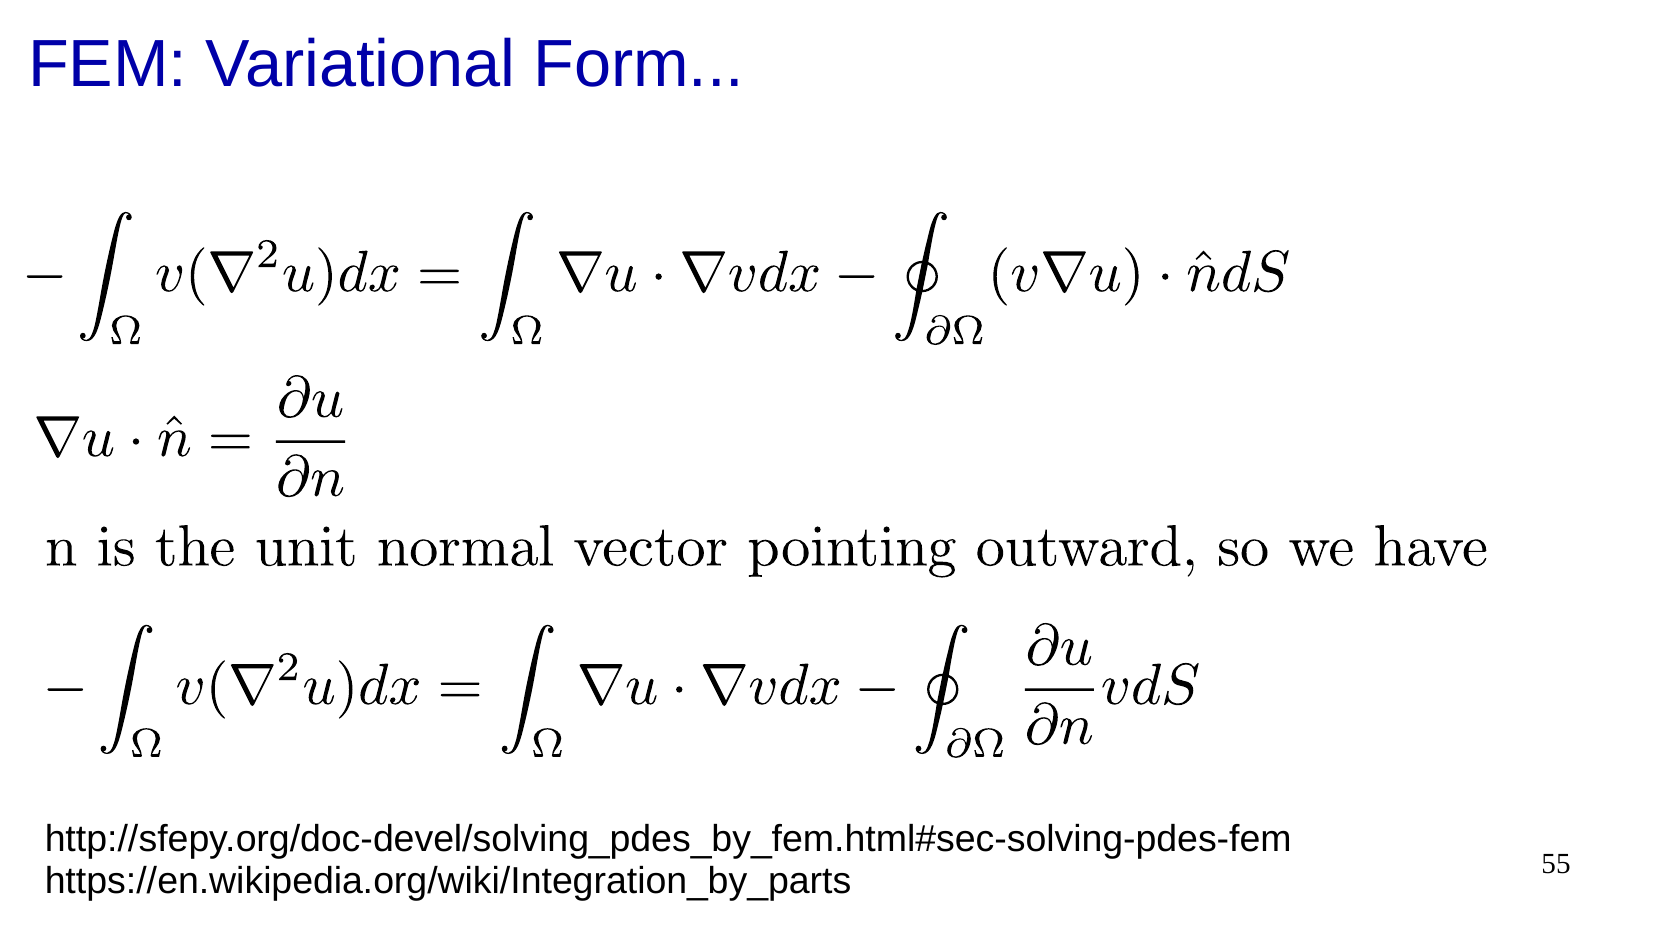

# FEM: Variational Form...
http://sfepy.org/doc-devel/solving_pdes_by_fem.html#sec-solving-pdes-fem
https://en.wikipedia.org/wiki/Integration_by_parts
55